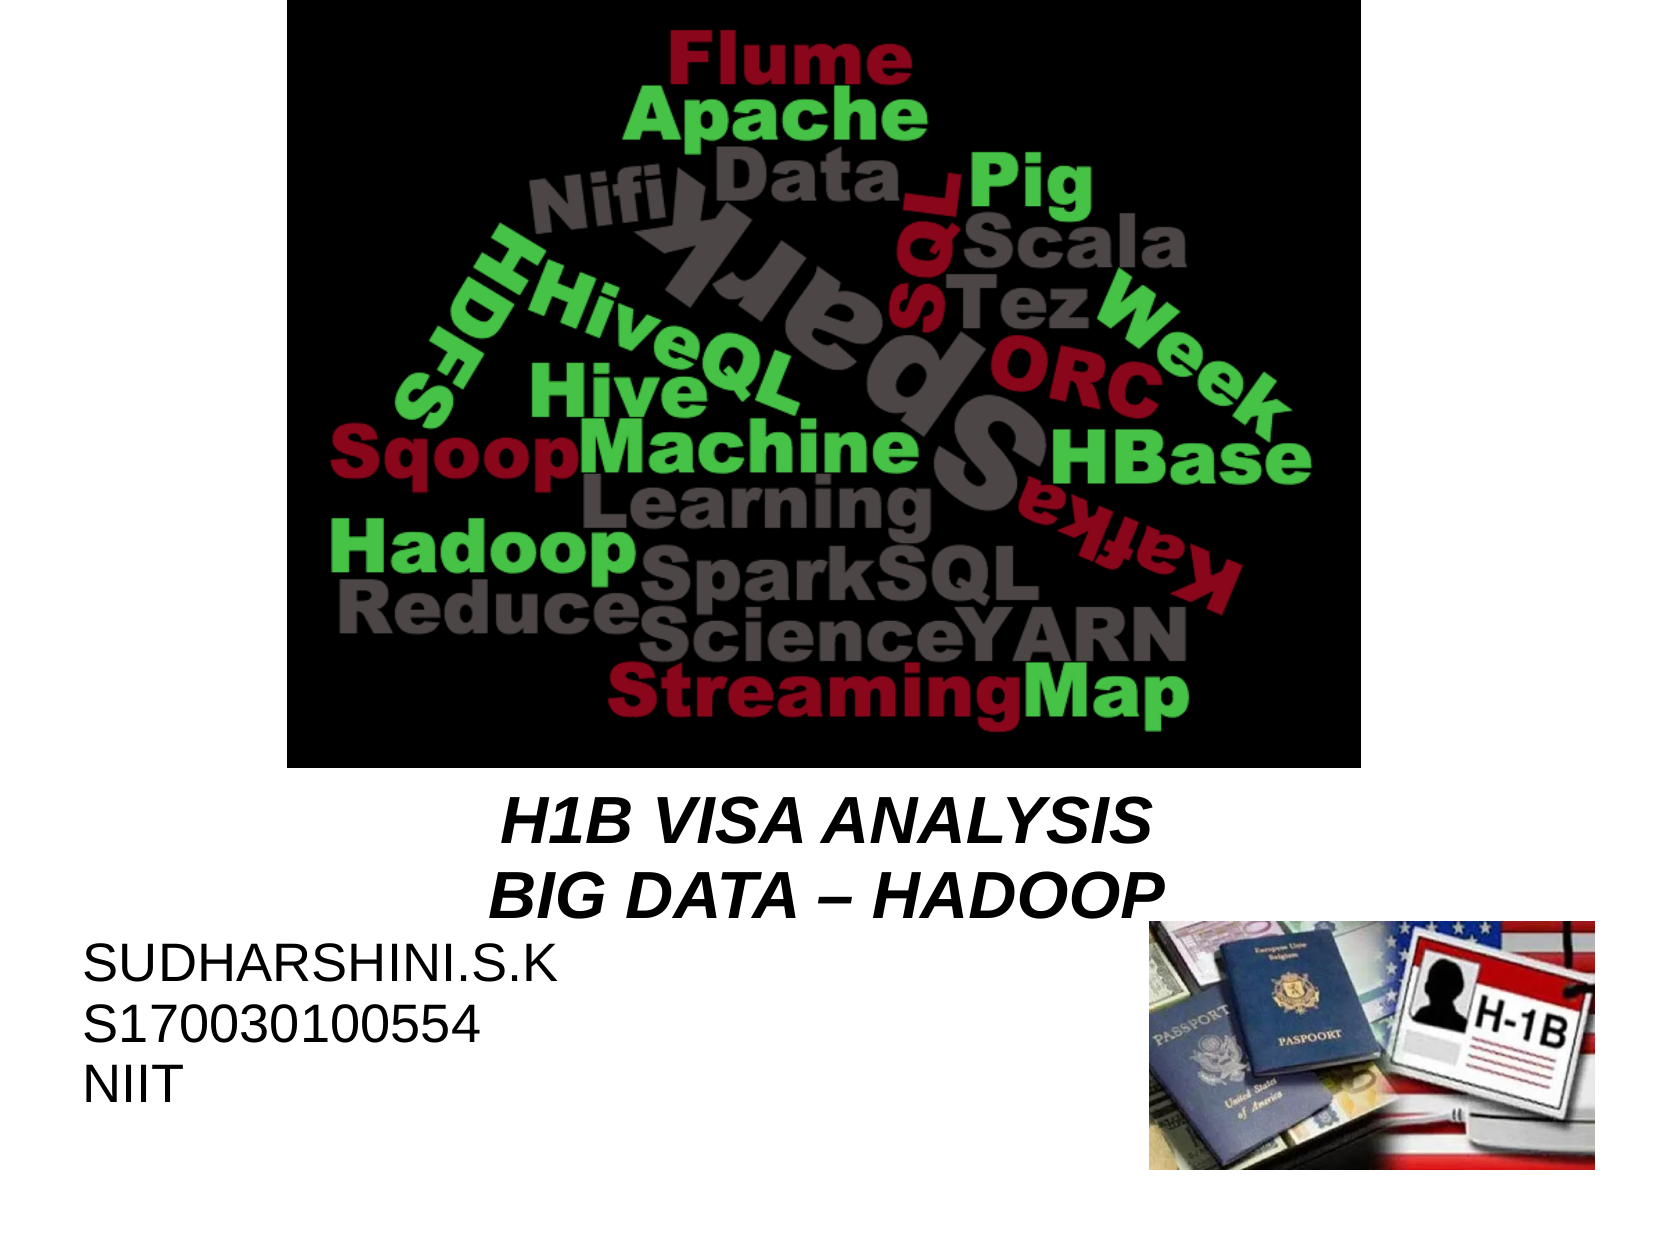

#
H1B VISA ANALYSIS
BIG DATA – HADOOP
SUDHARSHINI.S.K
S170030100554
NIIT